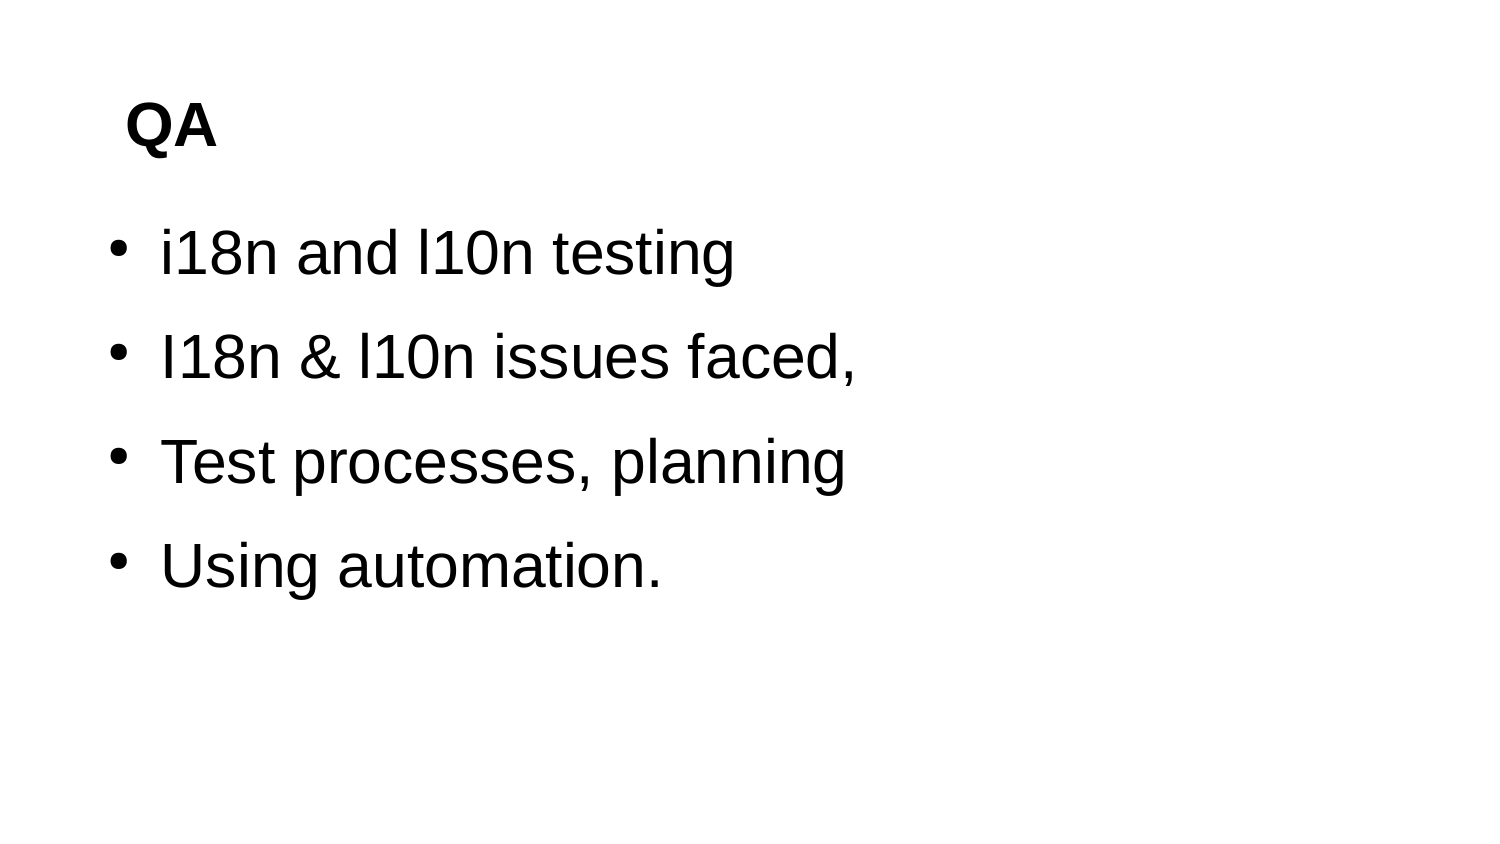

# QA
i18n and l10n testing
I18n & l10n issues faced,
Test processes, planning
Using automation.